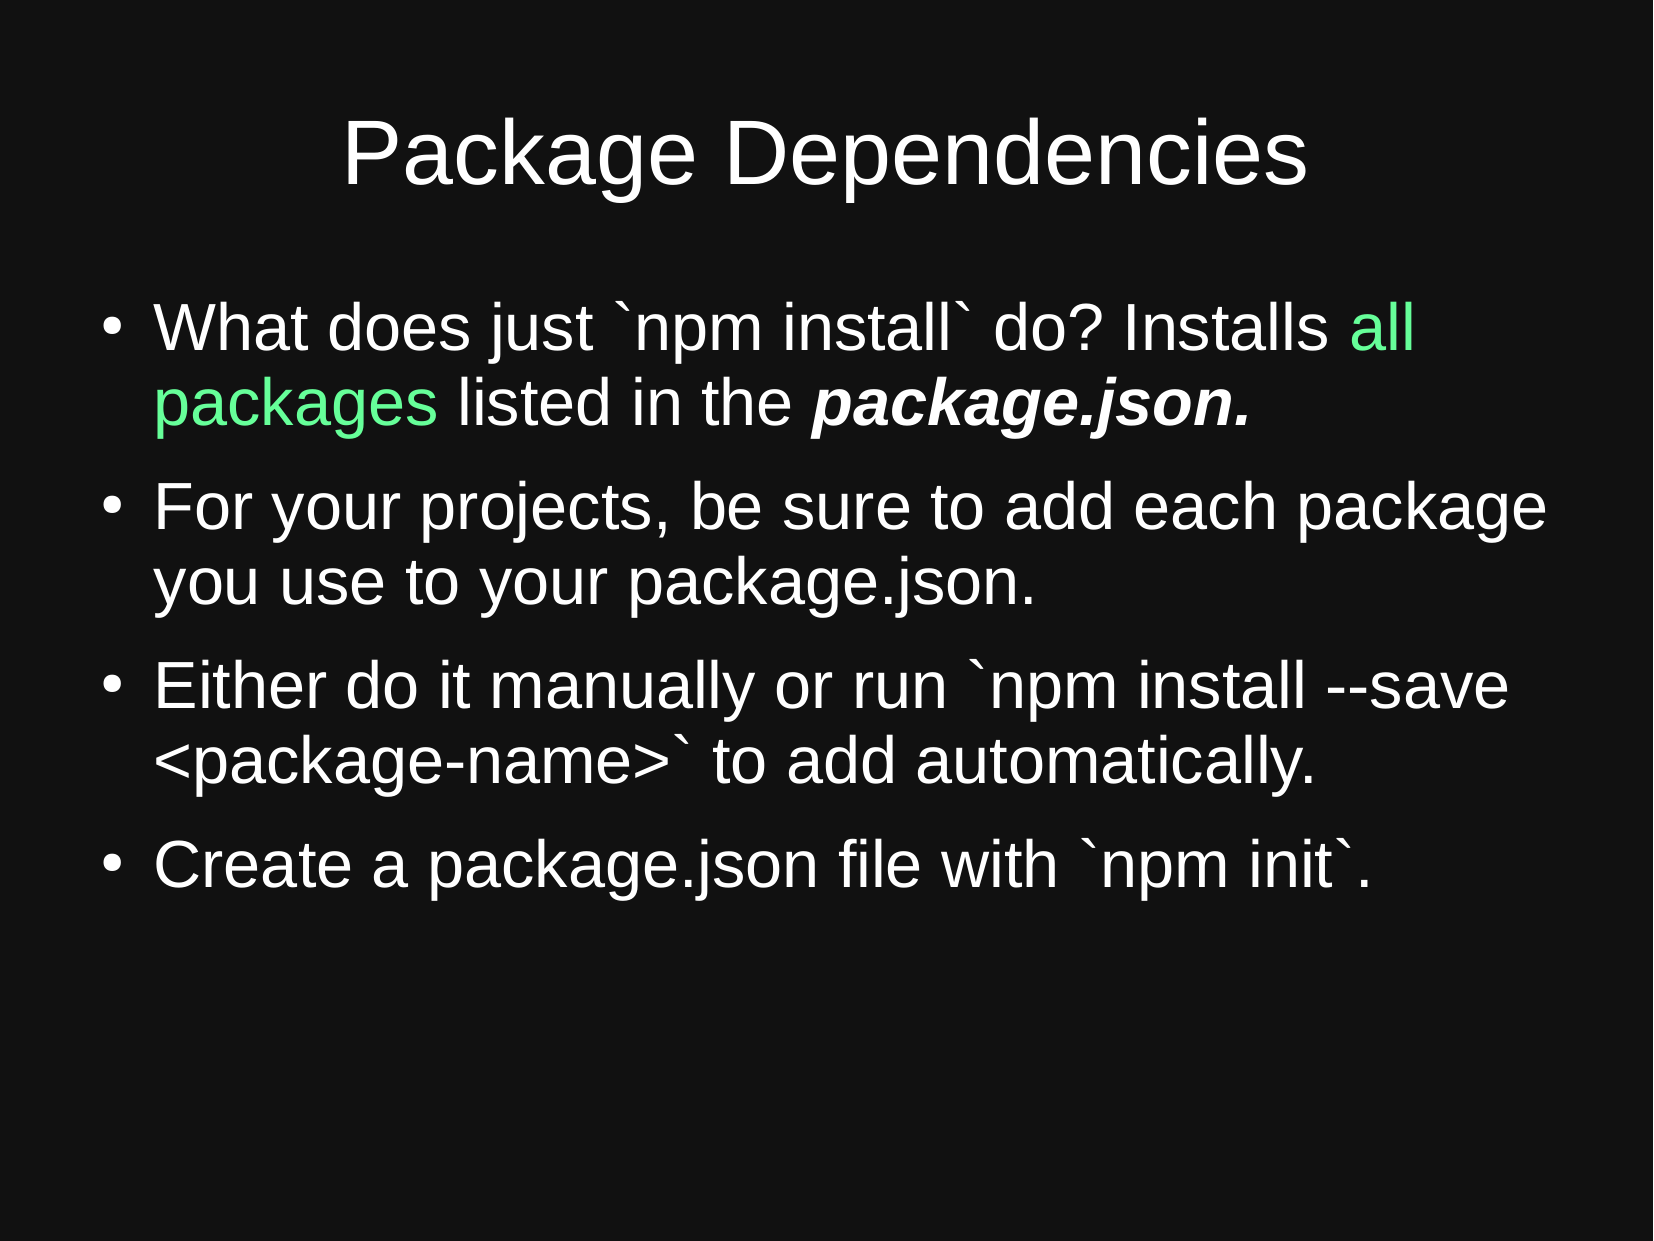

# Package Dependencies
What does just `npm install` do? Installs all packages listed in the package.json.
For your projects, be sure to add each package you use to your package.json.
Either do it manually or run `npm install --save <package-name>` to add automatically.
Create a package.json file with `npm init`.